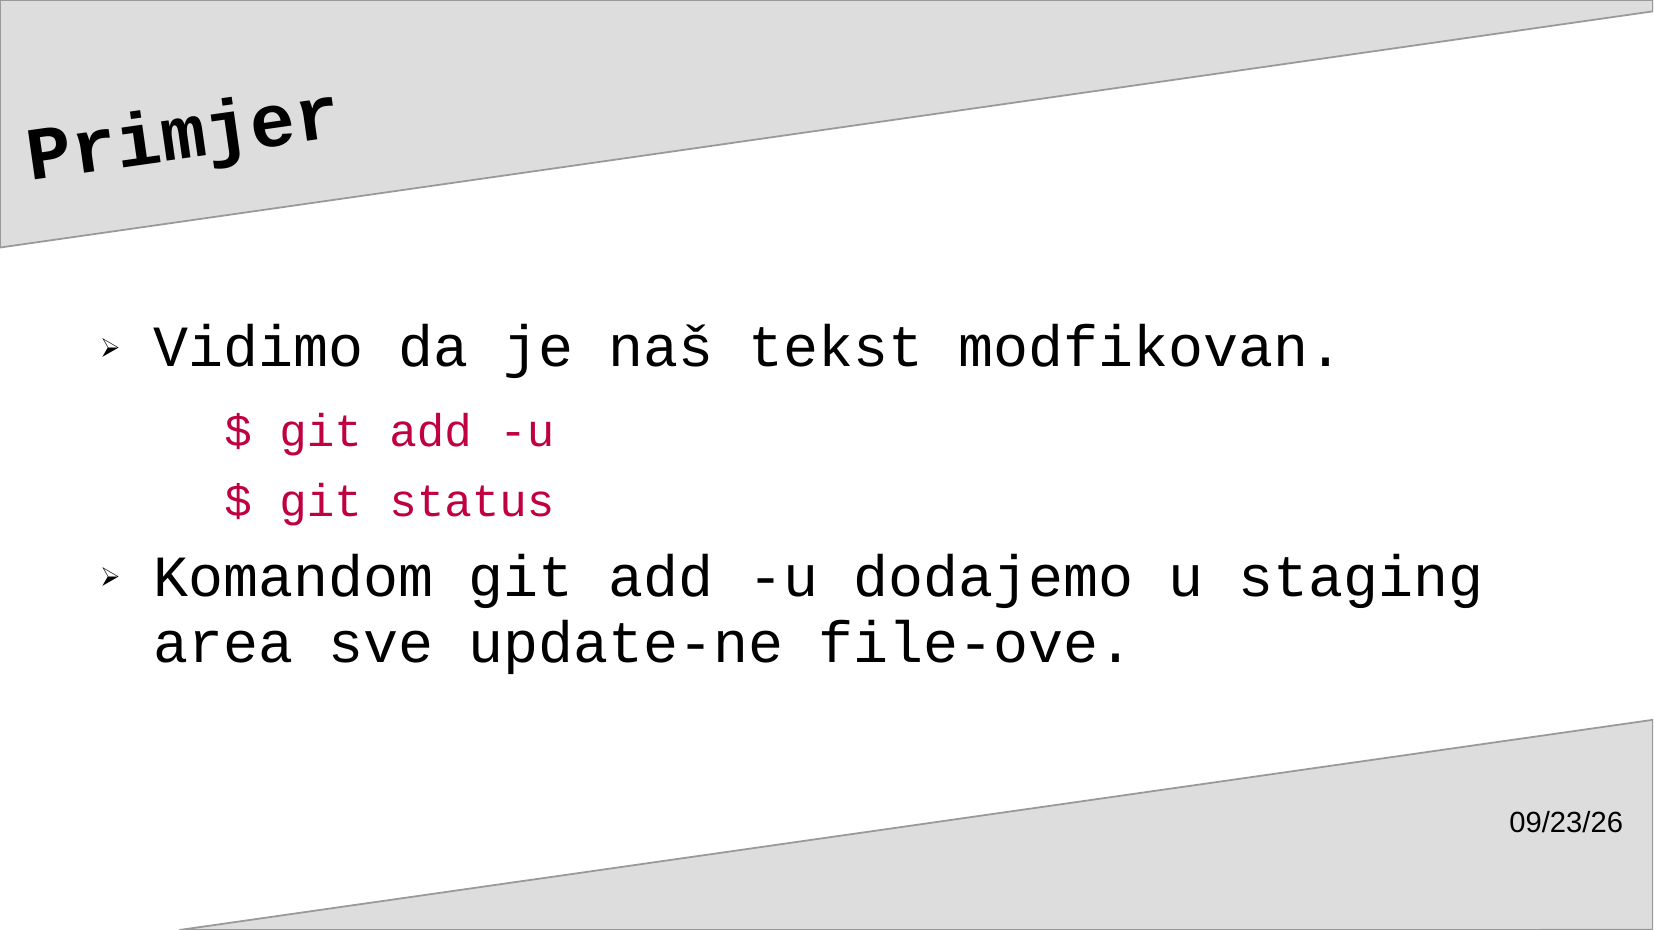

# Primjer
Vidimo da je naš tekst modfikovan.
$ git add -u
$ git status
Komandom git add -u dodajemo u staging area sve update-ne file-ove.
49